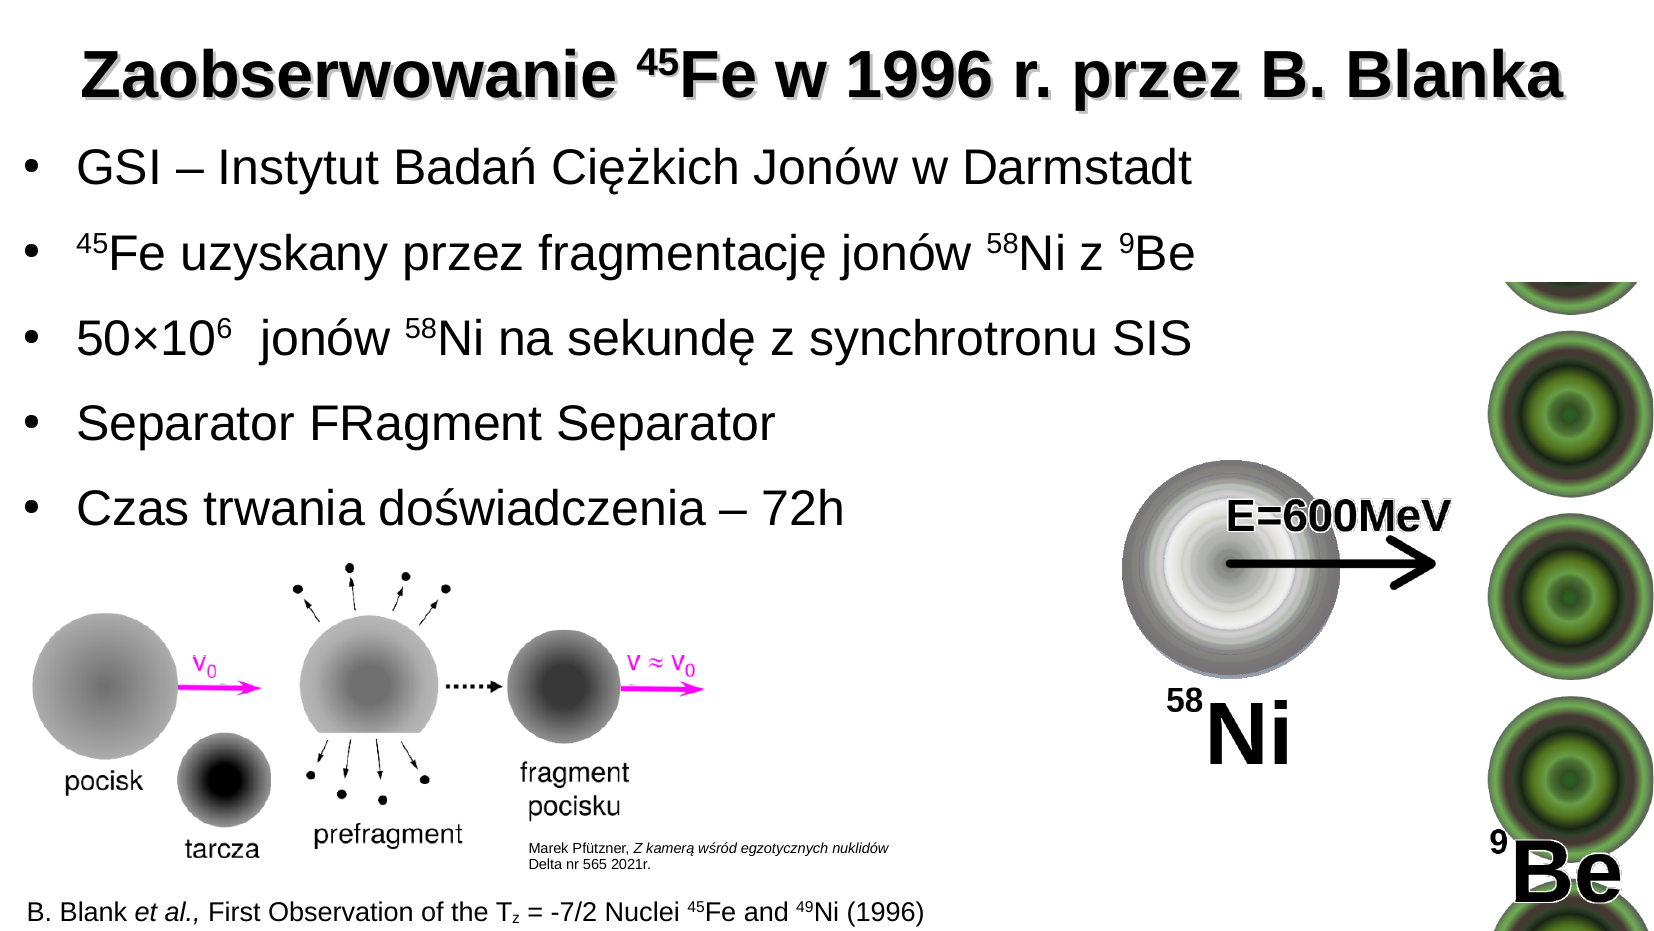

Zaobserwowanie 45Fe w 1996 r. przez B. Blanka
# GSI – Instytut Badań Ciężkich Jonów w Darmstadt
45Fe uzyskany przez fragmentację jonów 58Ni z 9Be
50×106 jonów 58Ni na sekundę z synchrotronu SIS
Separator FRagment Separator
Czas trwania doświadczenia – 72h
Marek Pfützner, Z kamerą wśród egzotycznych nuklidów Delta nr 565 2021r.
B. Blank et al., First Observation of the Tz = -7/2 Nuclei 45Fe and 49Ni (1996)